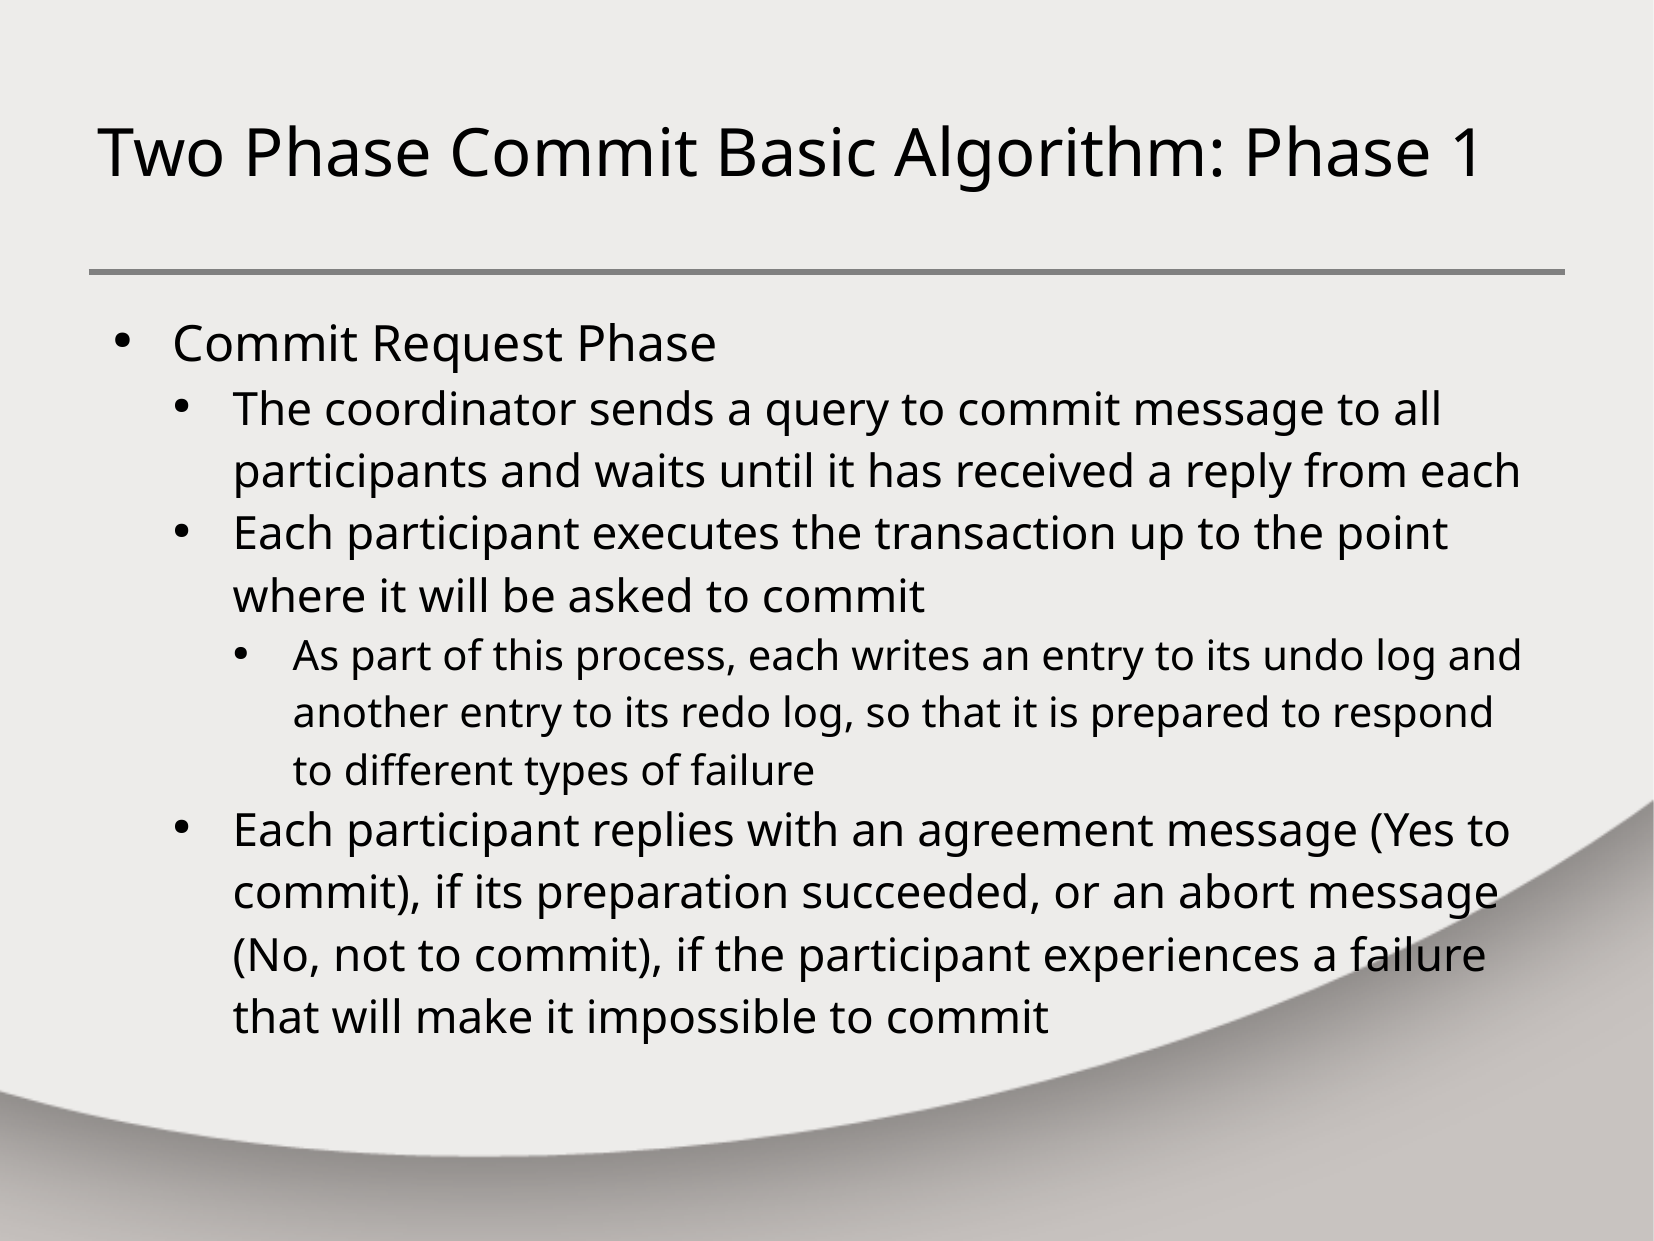

# Two Phase Commit Basic Algorithm: Phase 1
Commit Request Phase
The coordinator sends a query to commit message to all participants and waits until it has received a reply from each
Each participant executes the transaction up to the point where it will be asked to commit
As part of this process, each writes an entry to its undo log and another entry to its redo log, so that it is prepared to respond to different types of failure
Each participant replies with an agreement message (Yes to commit), if its preparation succeeded, or an abort message (No, not to commit), if the participant experiences a failure that will make it impossible to commit